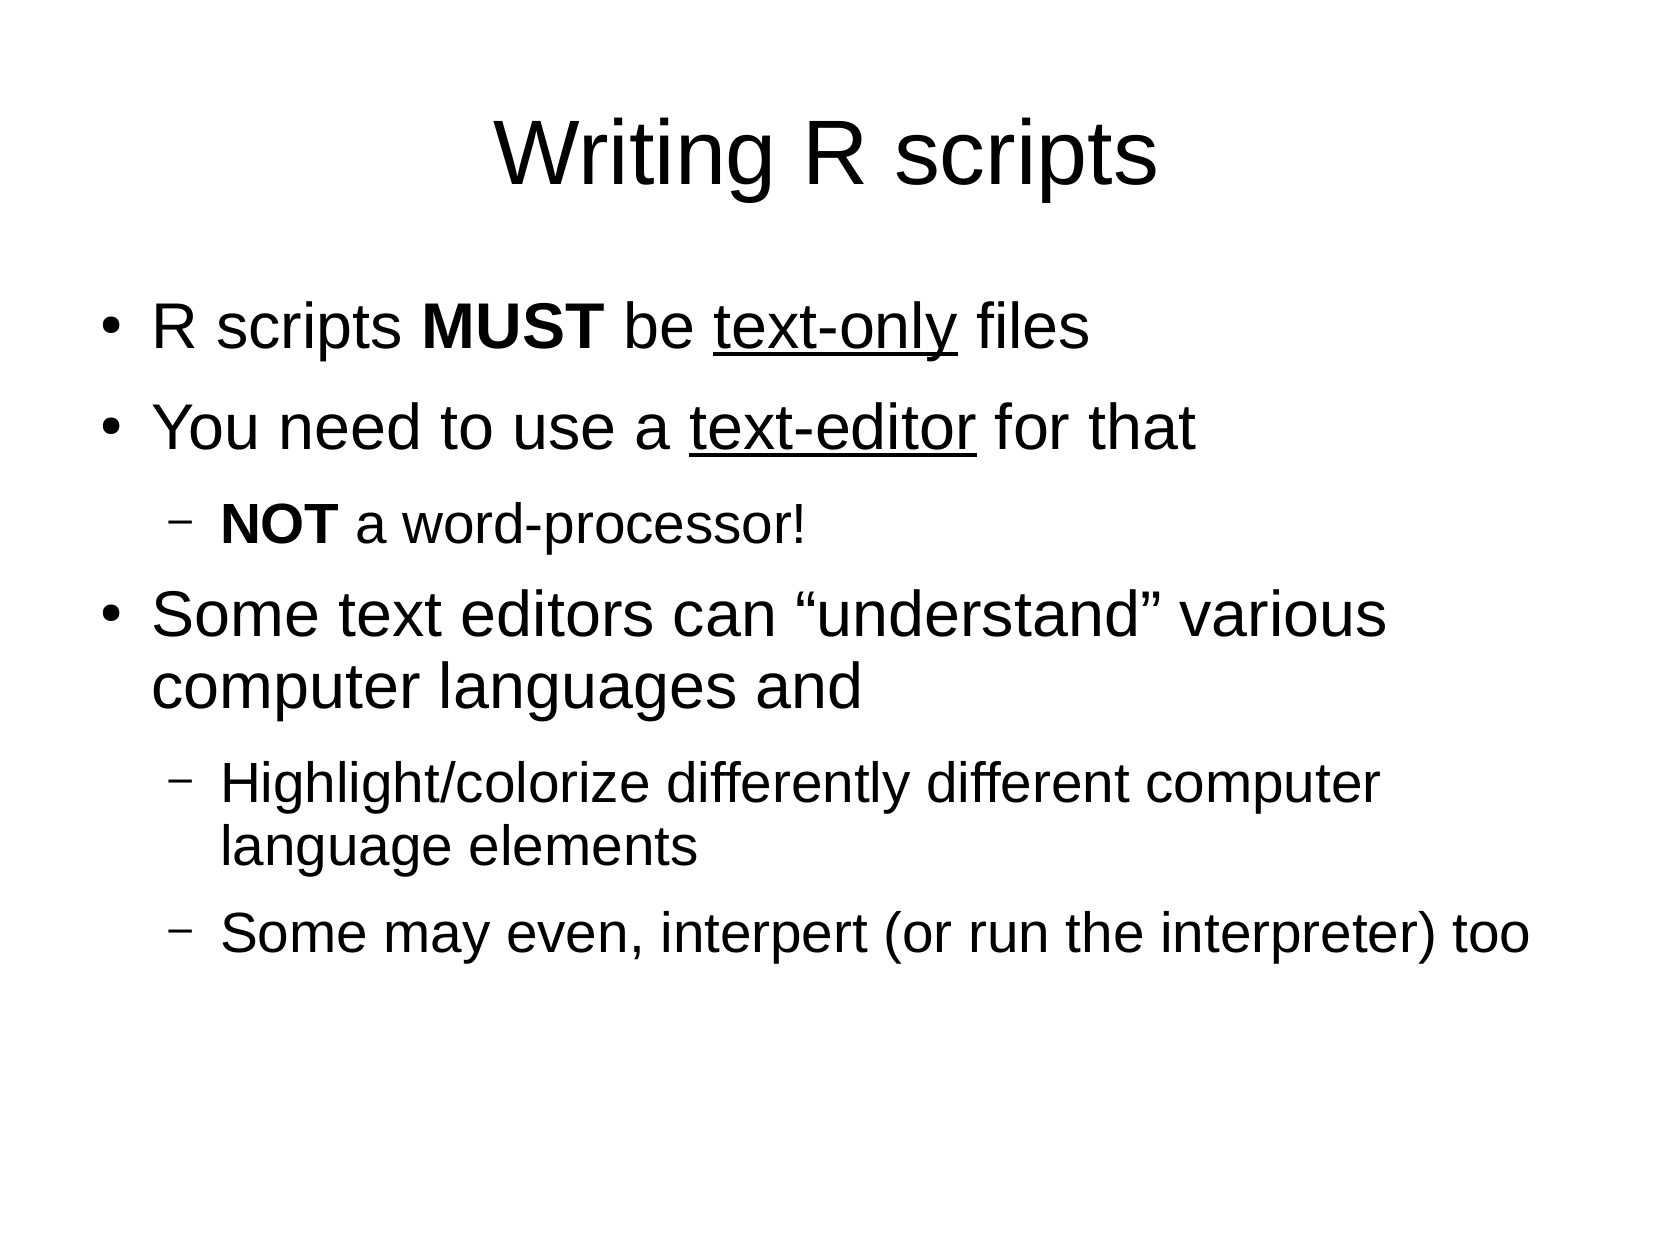

# Writing R scripts
R scripts MUST be text-only files
You need to use a text-editor for that
NOT a word-processor!
Some text editors can “understand” various computer languages and
Highlight/colorize differently different computer language elements
Some may even, interpert (or run the interpreter) too